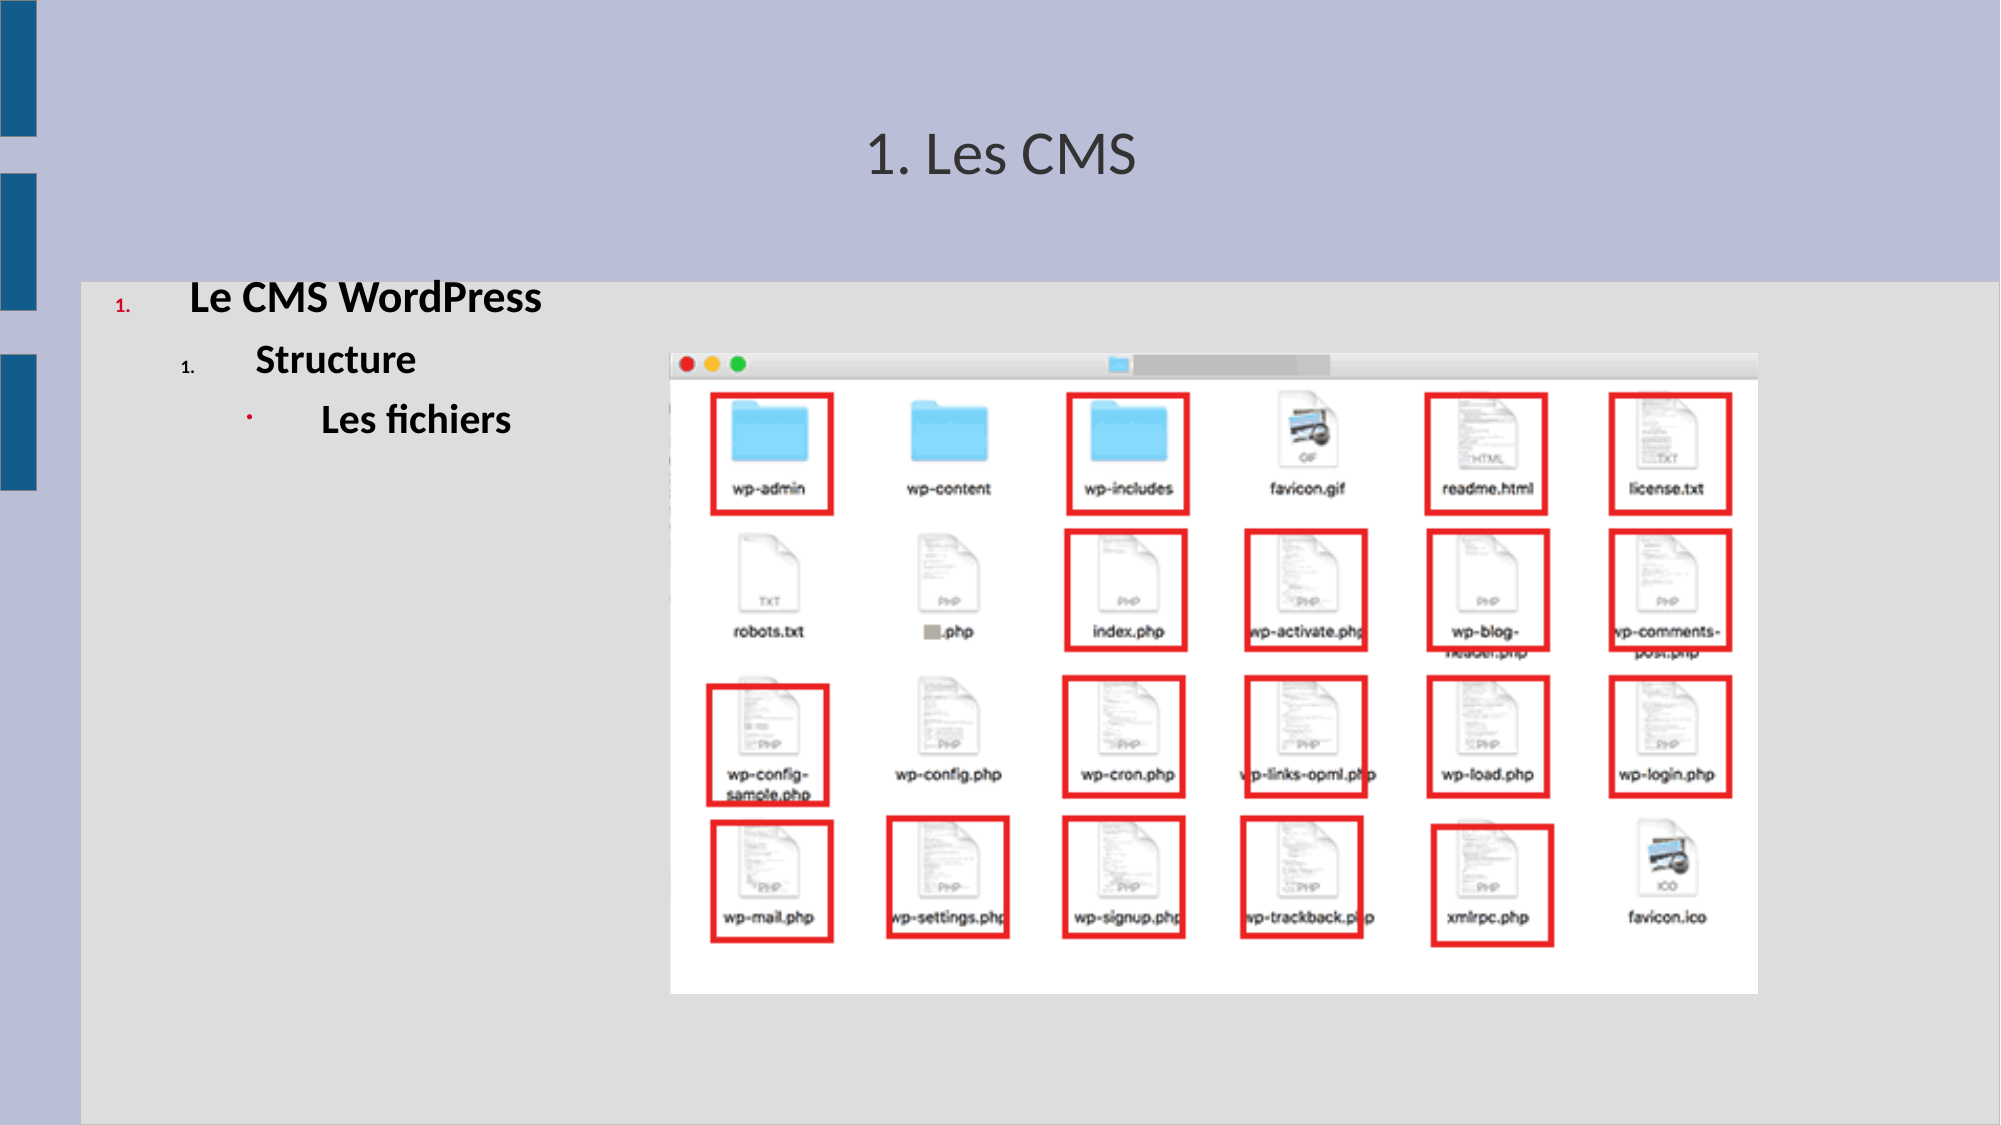

# 1. Les CMS
Le CMS WordPress
Structure
Les fichiers